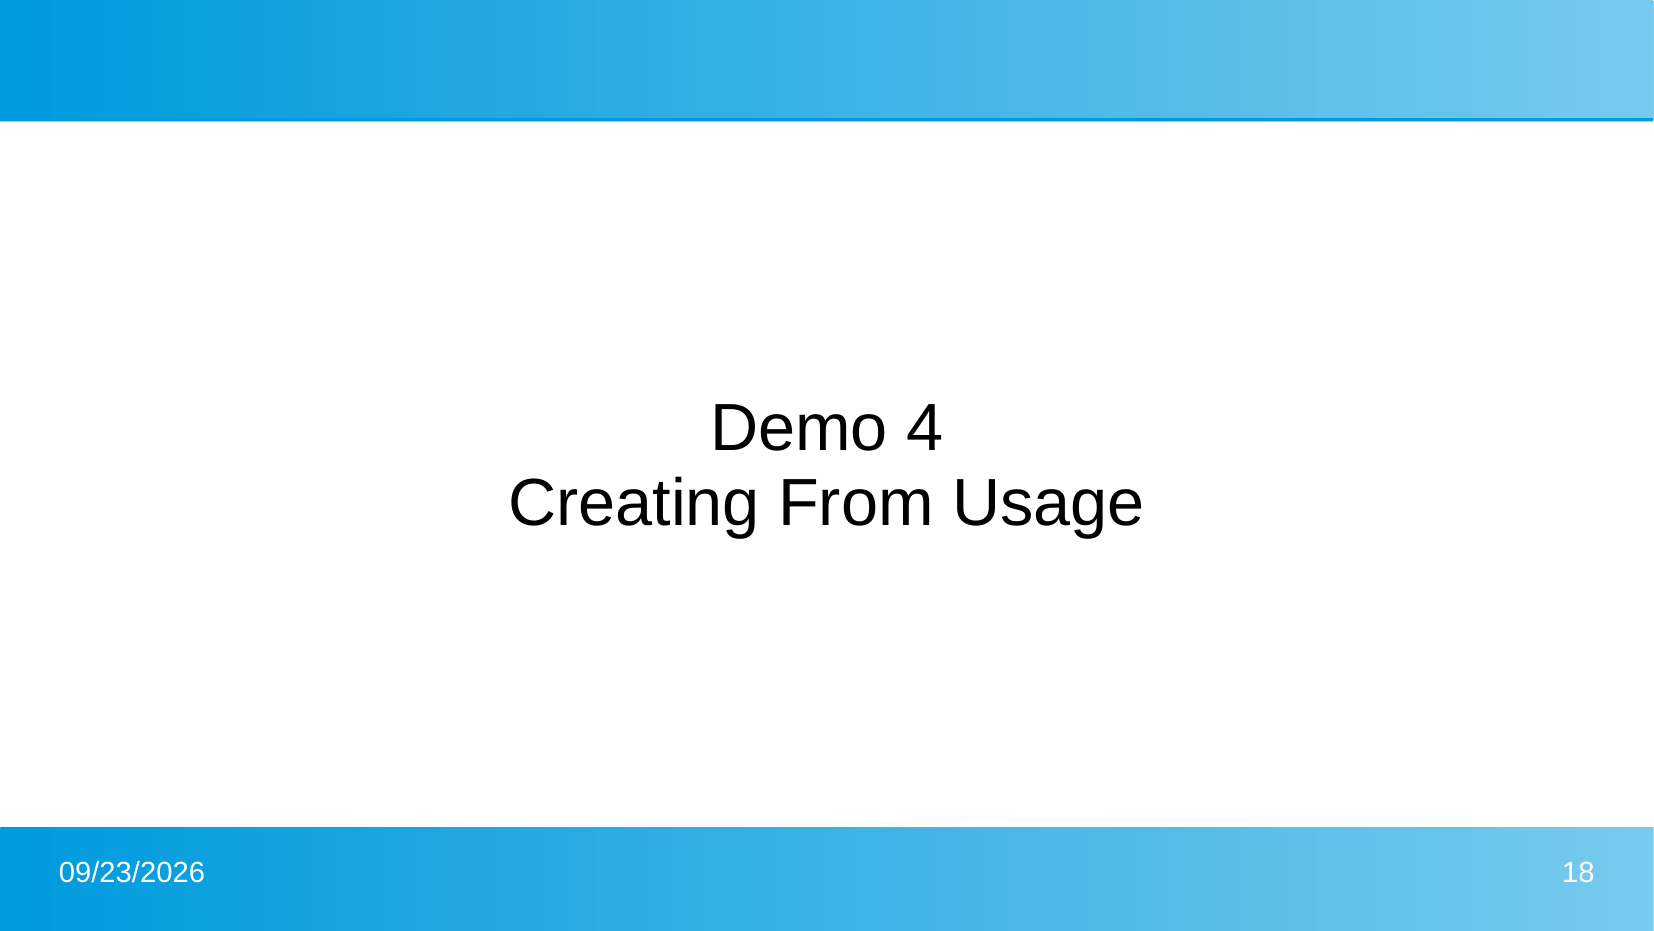

# Demo 4
Creating From Usage
18